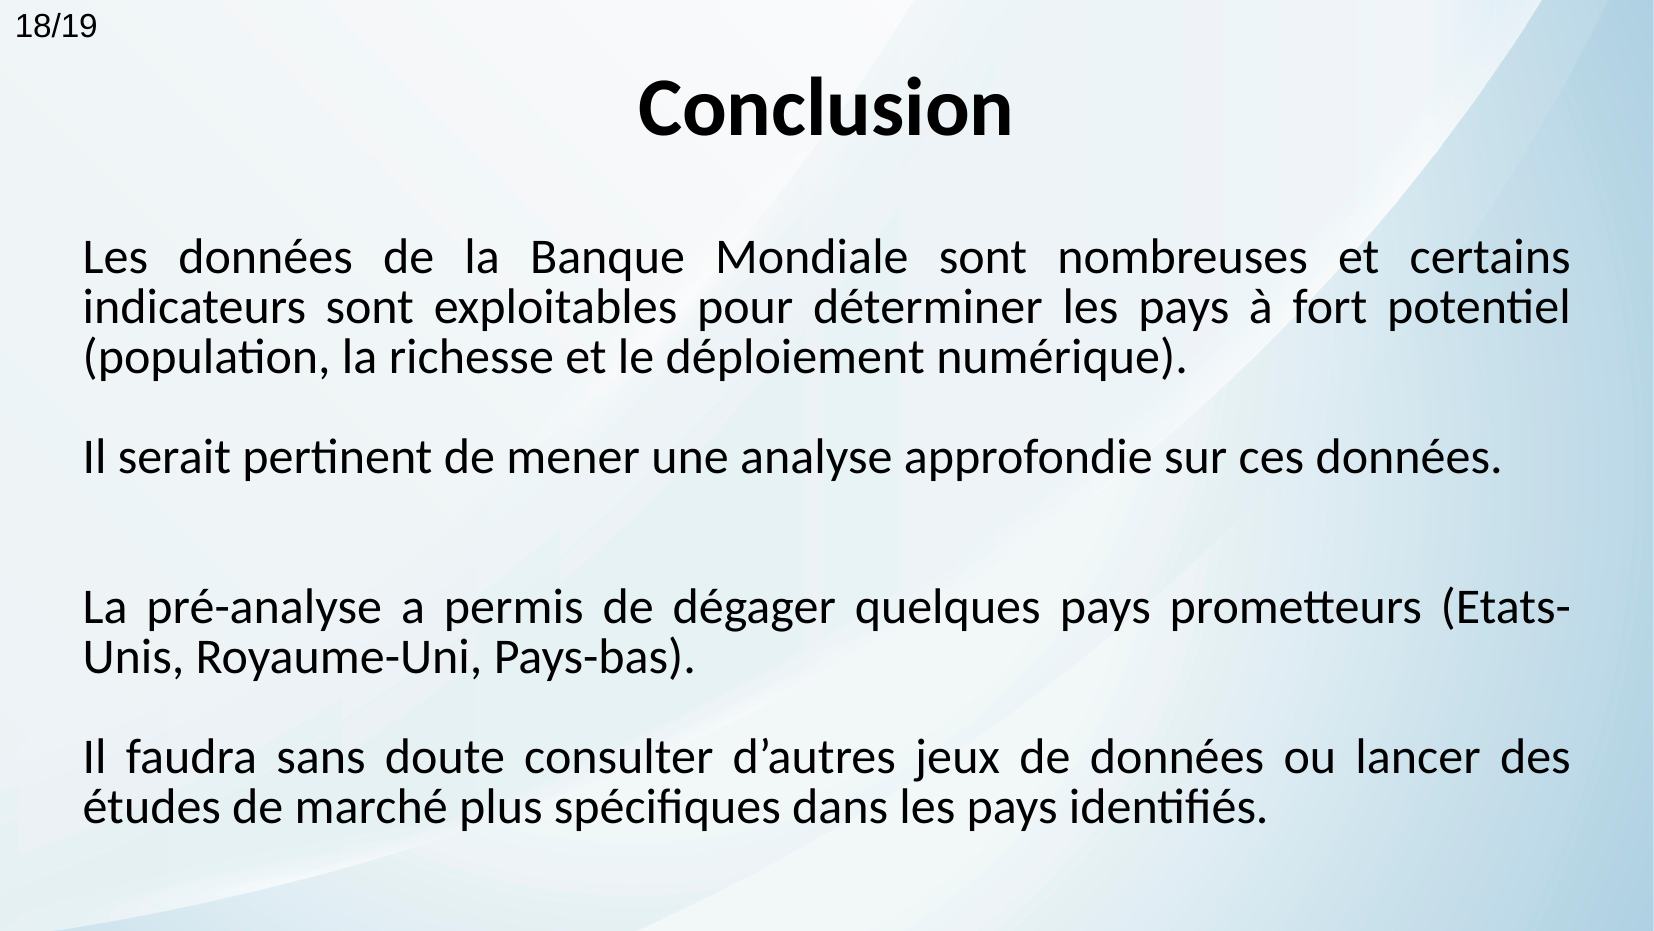

18/19
# Conclusion
Les données de la Banque Mondiale sont nombreuses et certains indicateurs sont exploitables pour déterminer les pays à fort potentiel (population, la richesse et le déploiement numérique).
Il serait pertinent de mener une analyse approfondie sur ces données.
La pré-analyse a permis de dégager quelques pays prometteurs (Etats-Unis, Royaume-Uni, Pays-bas).
Il faudra sans doute consulter d’autres jeux de données ou lancer des études de marché plus spécifiques dans les pays identifiés.